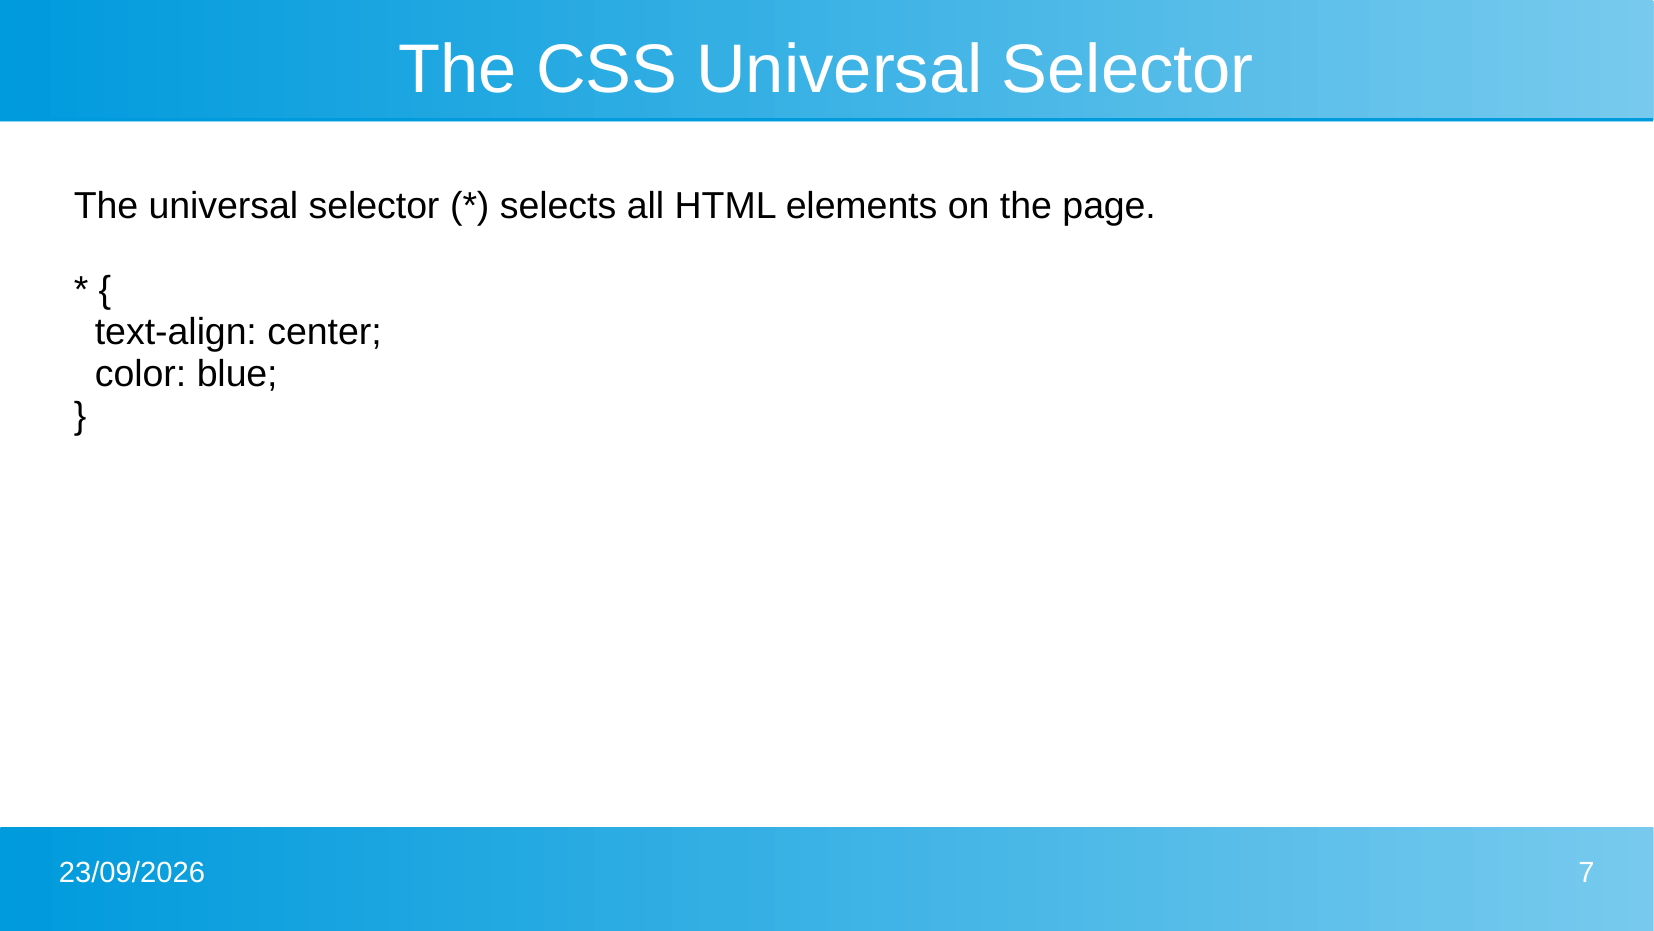

# The CSS Universal Selector
The universal selector (*) selects all HTML elements on the page.
* {
 text-align: center;
 color: blue;
}
7